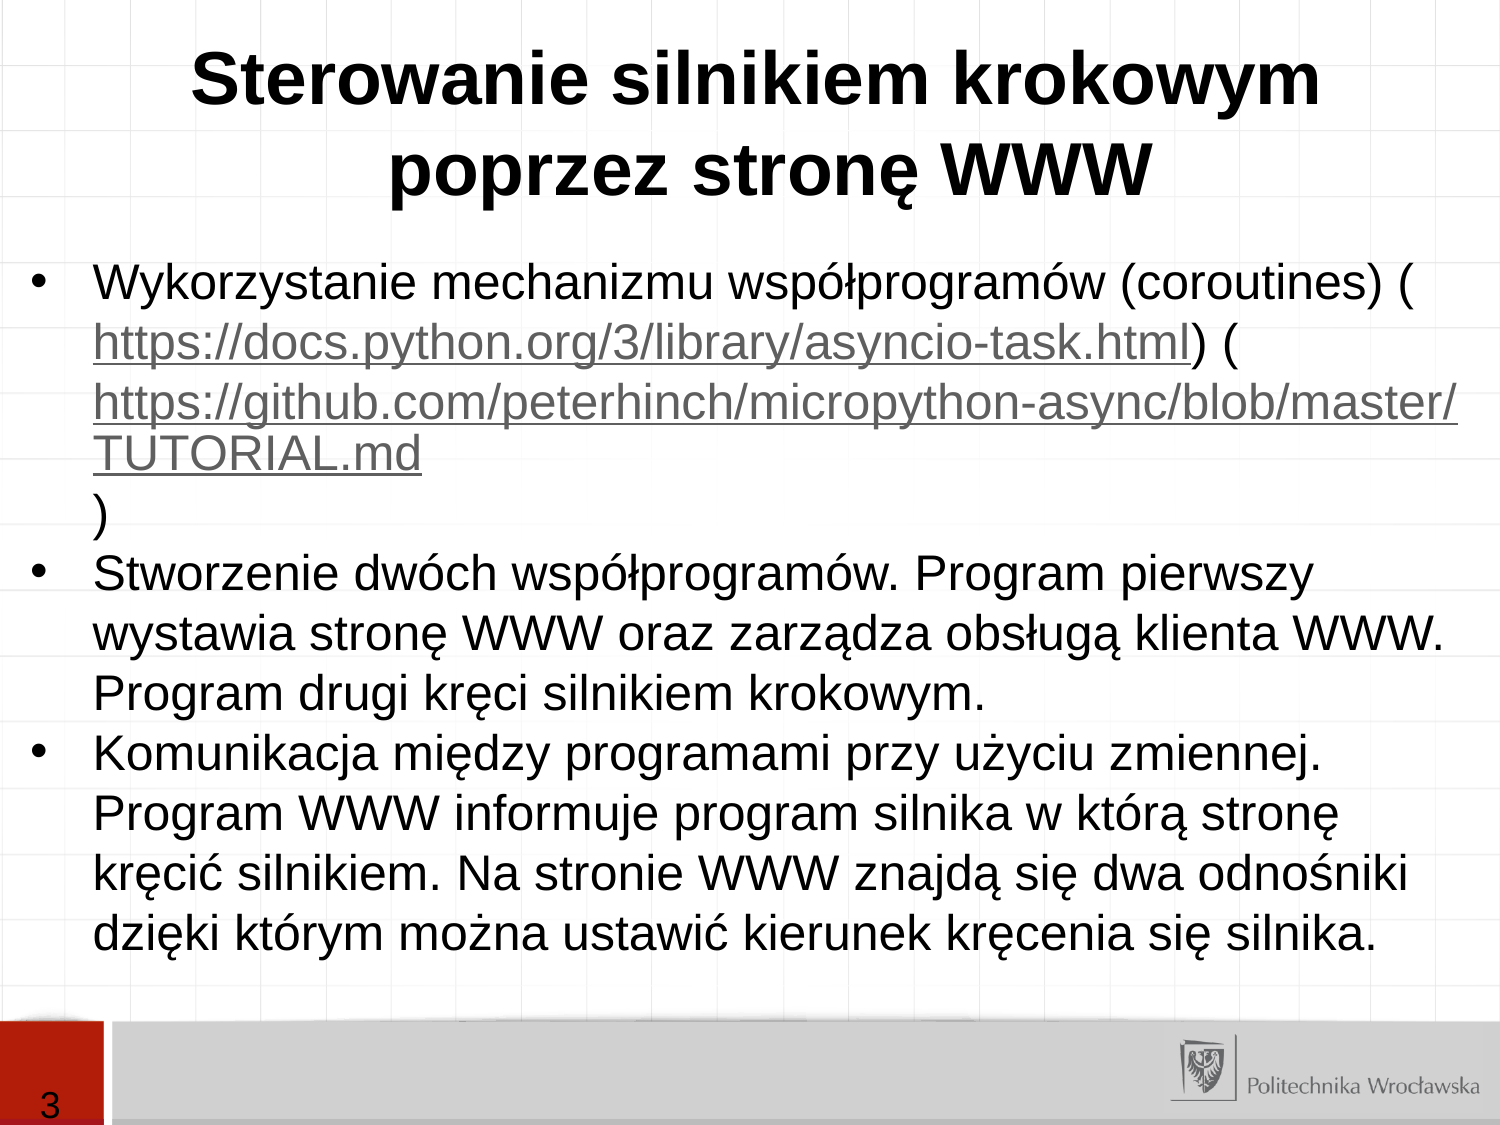

Sterowanie silnikiem krokowym poprzez stronę WWW
# Wykorzystanie mechanizmu współprogramów (coroutines) (https://docs.python.org/3/library/asyncio-task.html) (https://github.com/peterhinch/micropython-async/blob/master/TUTORIAL.md)
Stworzenie dwóch współprogramów. Program pierwszy wystawia stronę WWW oraz zarządza obsługą klienta WWW. Program drugi kręci silnikiem krokowym.
Komunikacja między programami przy użyciu zmiennej. Program WWW informuje program silnika w którą stronę kręcić silnikiem. Na stronie WWW znajdą się dwa odnośniki dzięki którym można ustawić kierunek kręcenia się silnika.